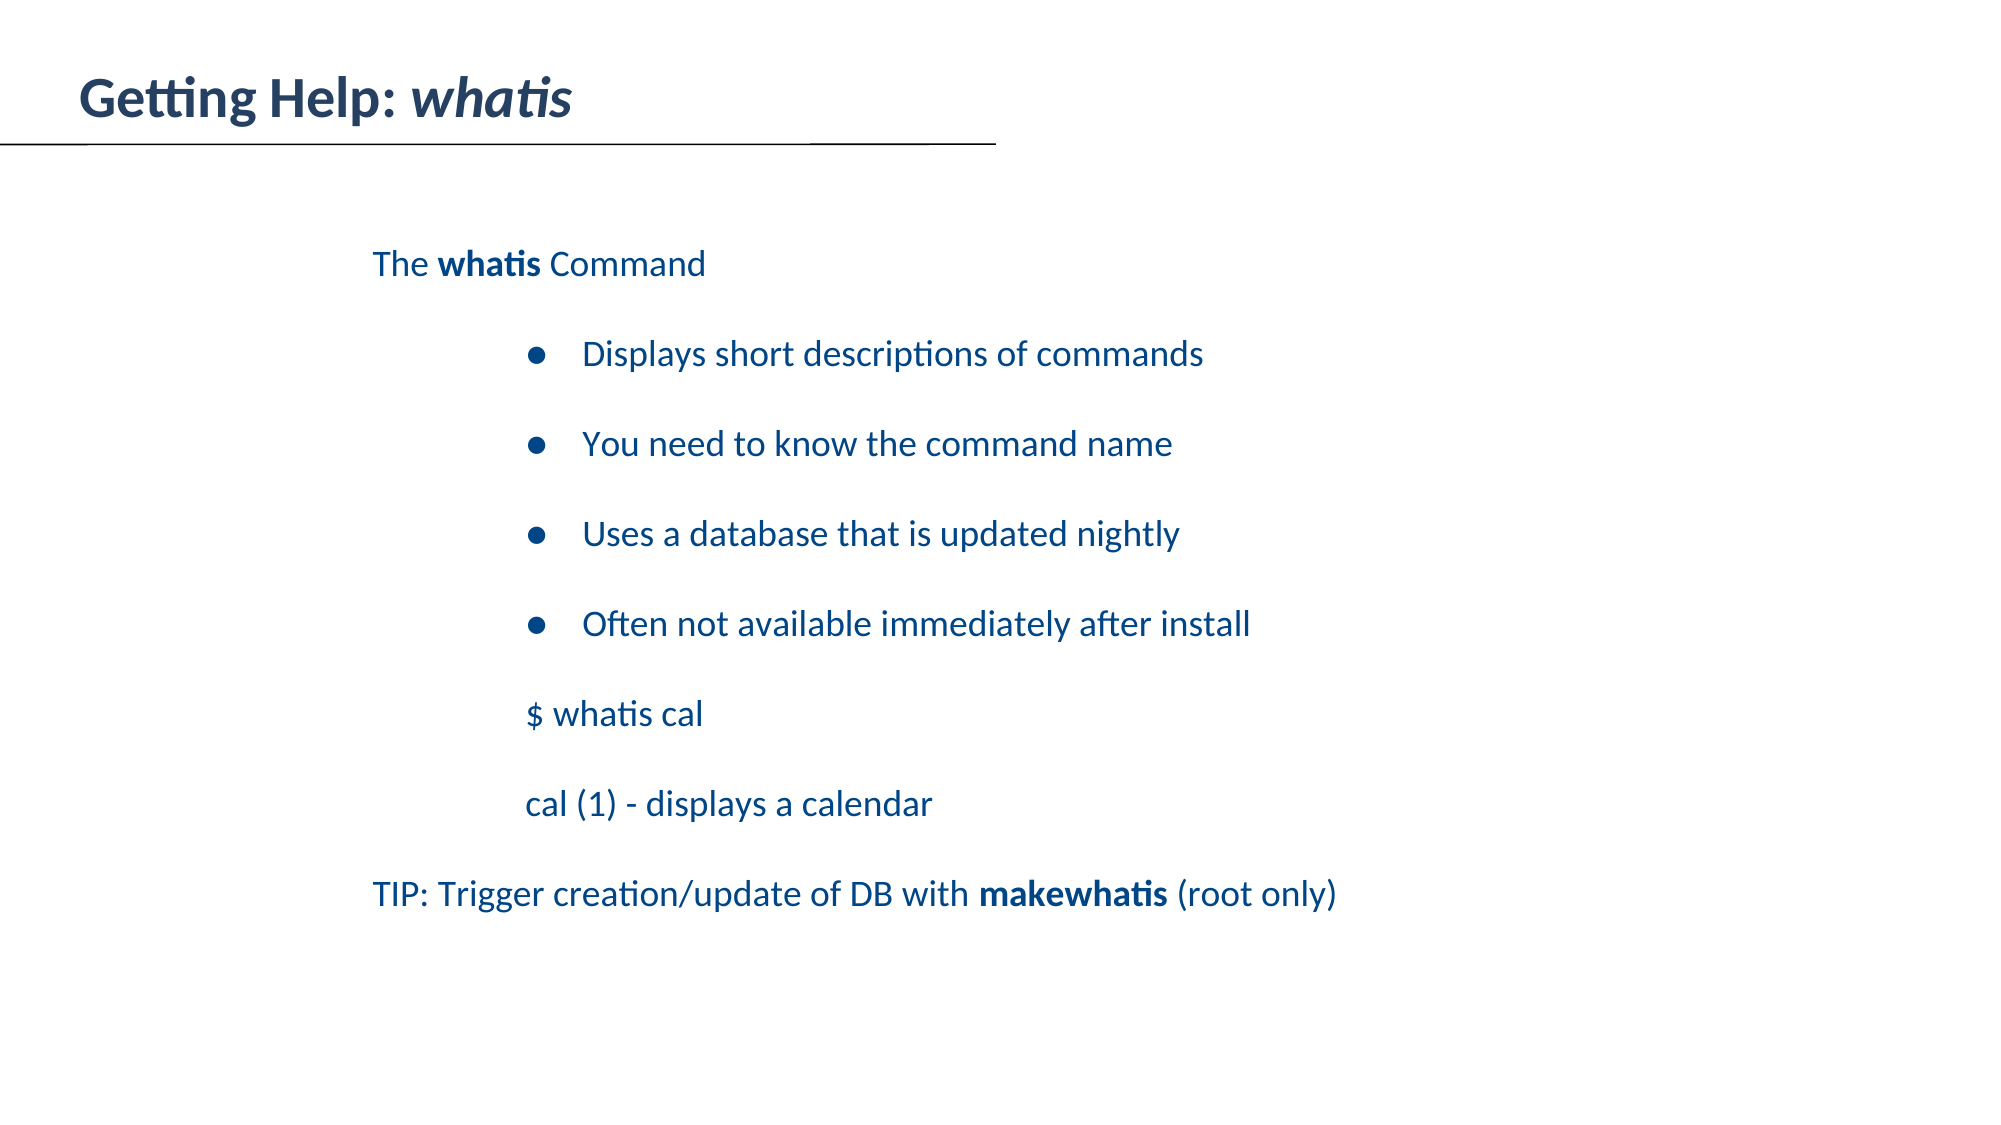

Getting Help: whatis
The whatis Command
 ● Displays short descriptions of commands
 ● You need to know the command name
 ● Uses a database that is updated nightly
 ● Often not available immediately after install
 $ whatis cal
 cal (1) - displays a calendar
TIP: Trigger creation/update of DB with makewhatis (root only)